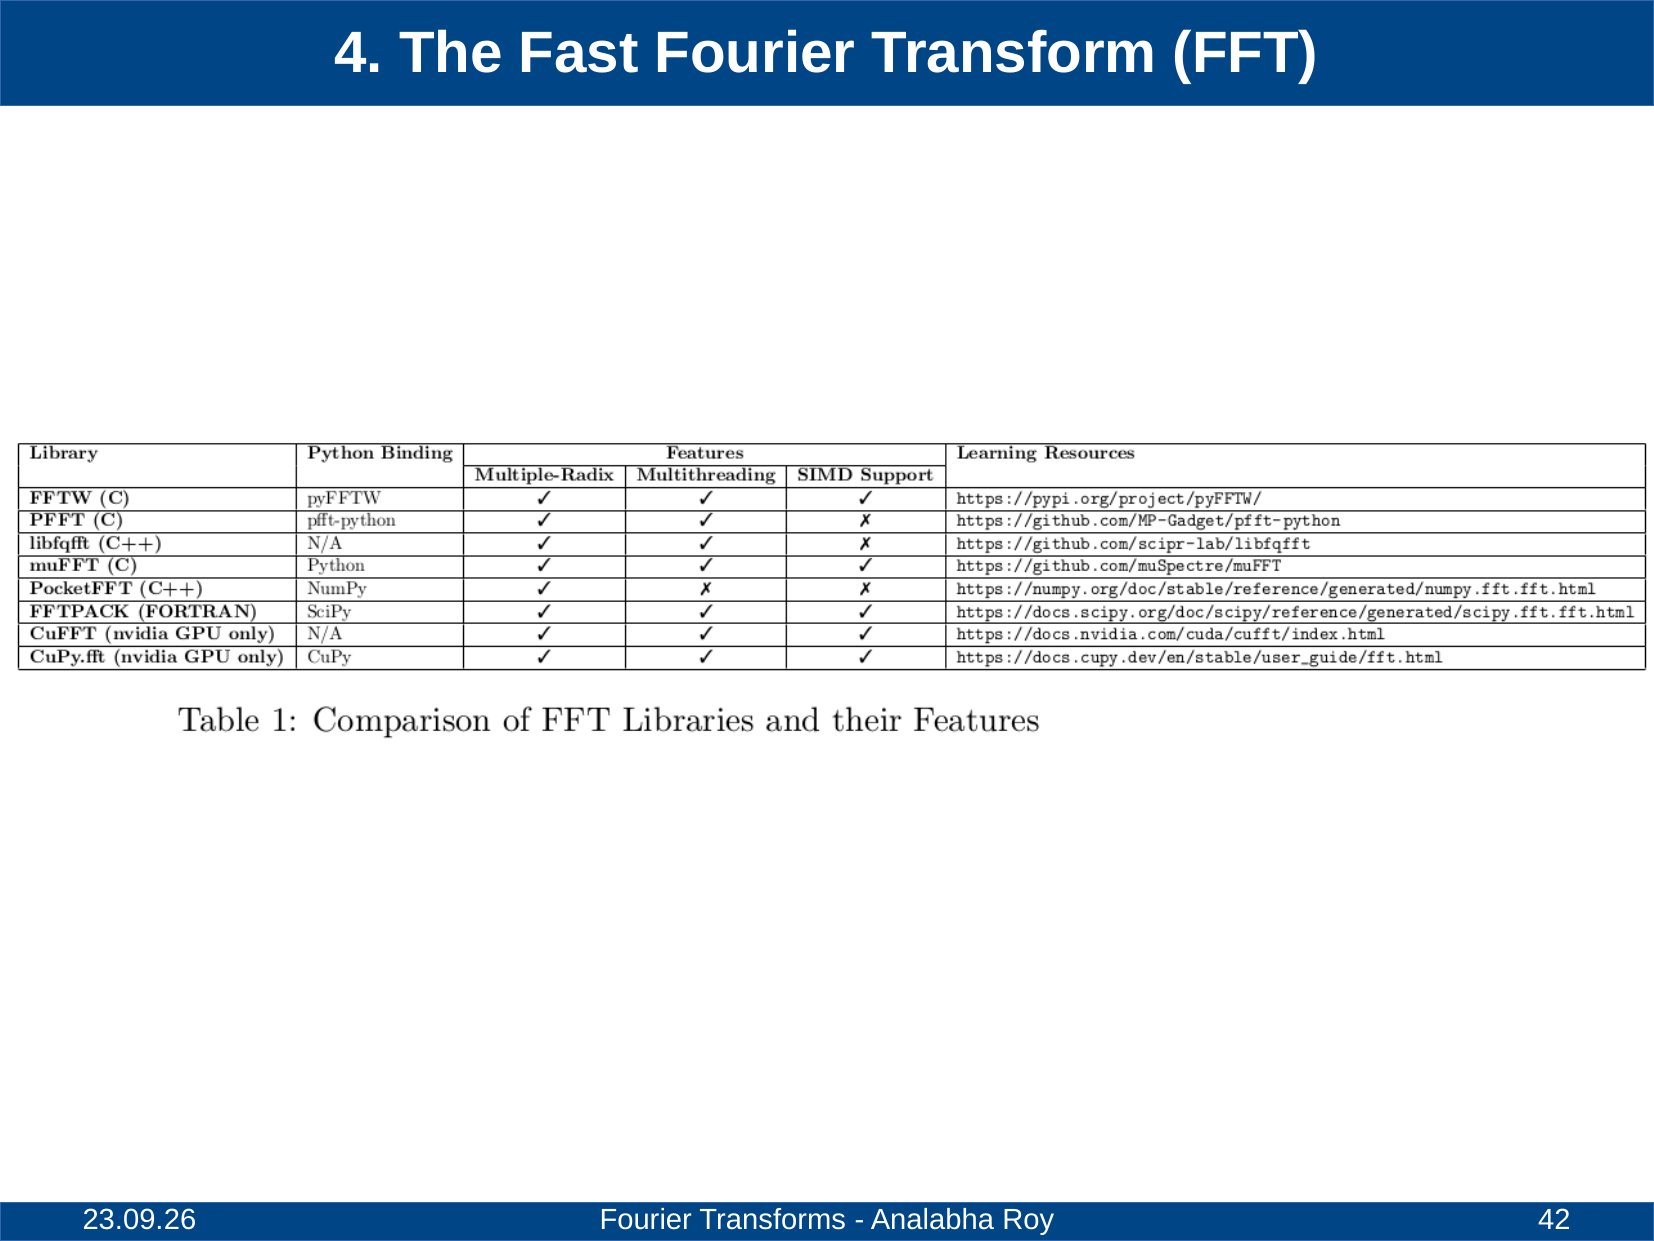

# 4. The Fast Fourier Transform (FFT)
Your name here (insert->page number)
42